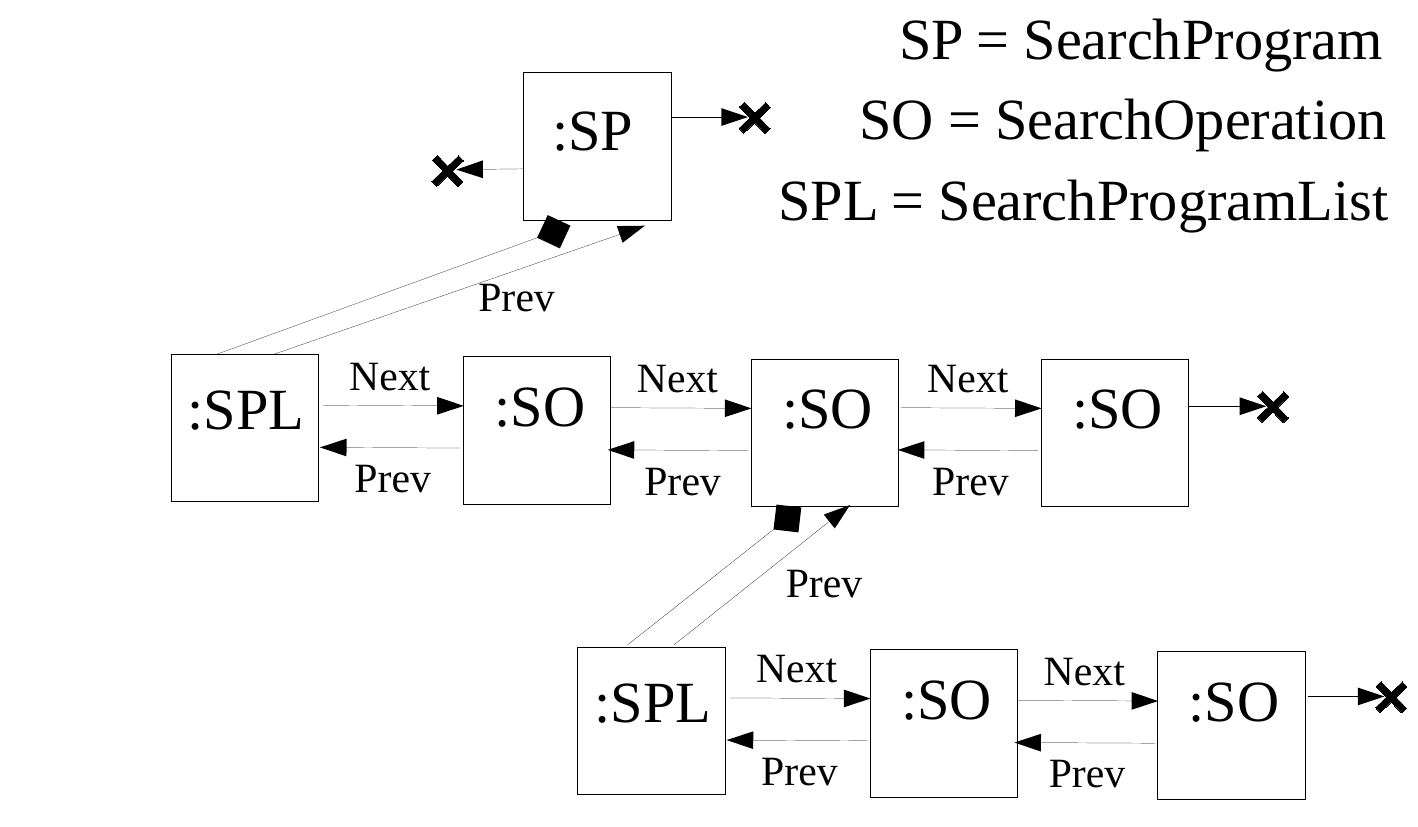

SP = SearchProgram
SO = SearchOperation
:SP
SPL = SearchProgramList
Prev
Next
Next
Next
:SO
:SO
:SO
:SPL
Prev
Prev
Prev
Prev
Next
Next
:SO
:SO
:SPL
Prev
Prev